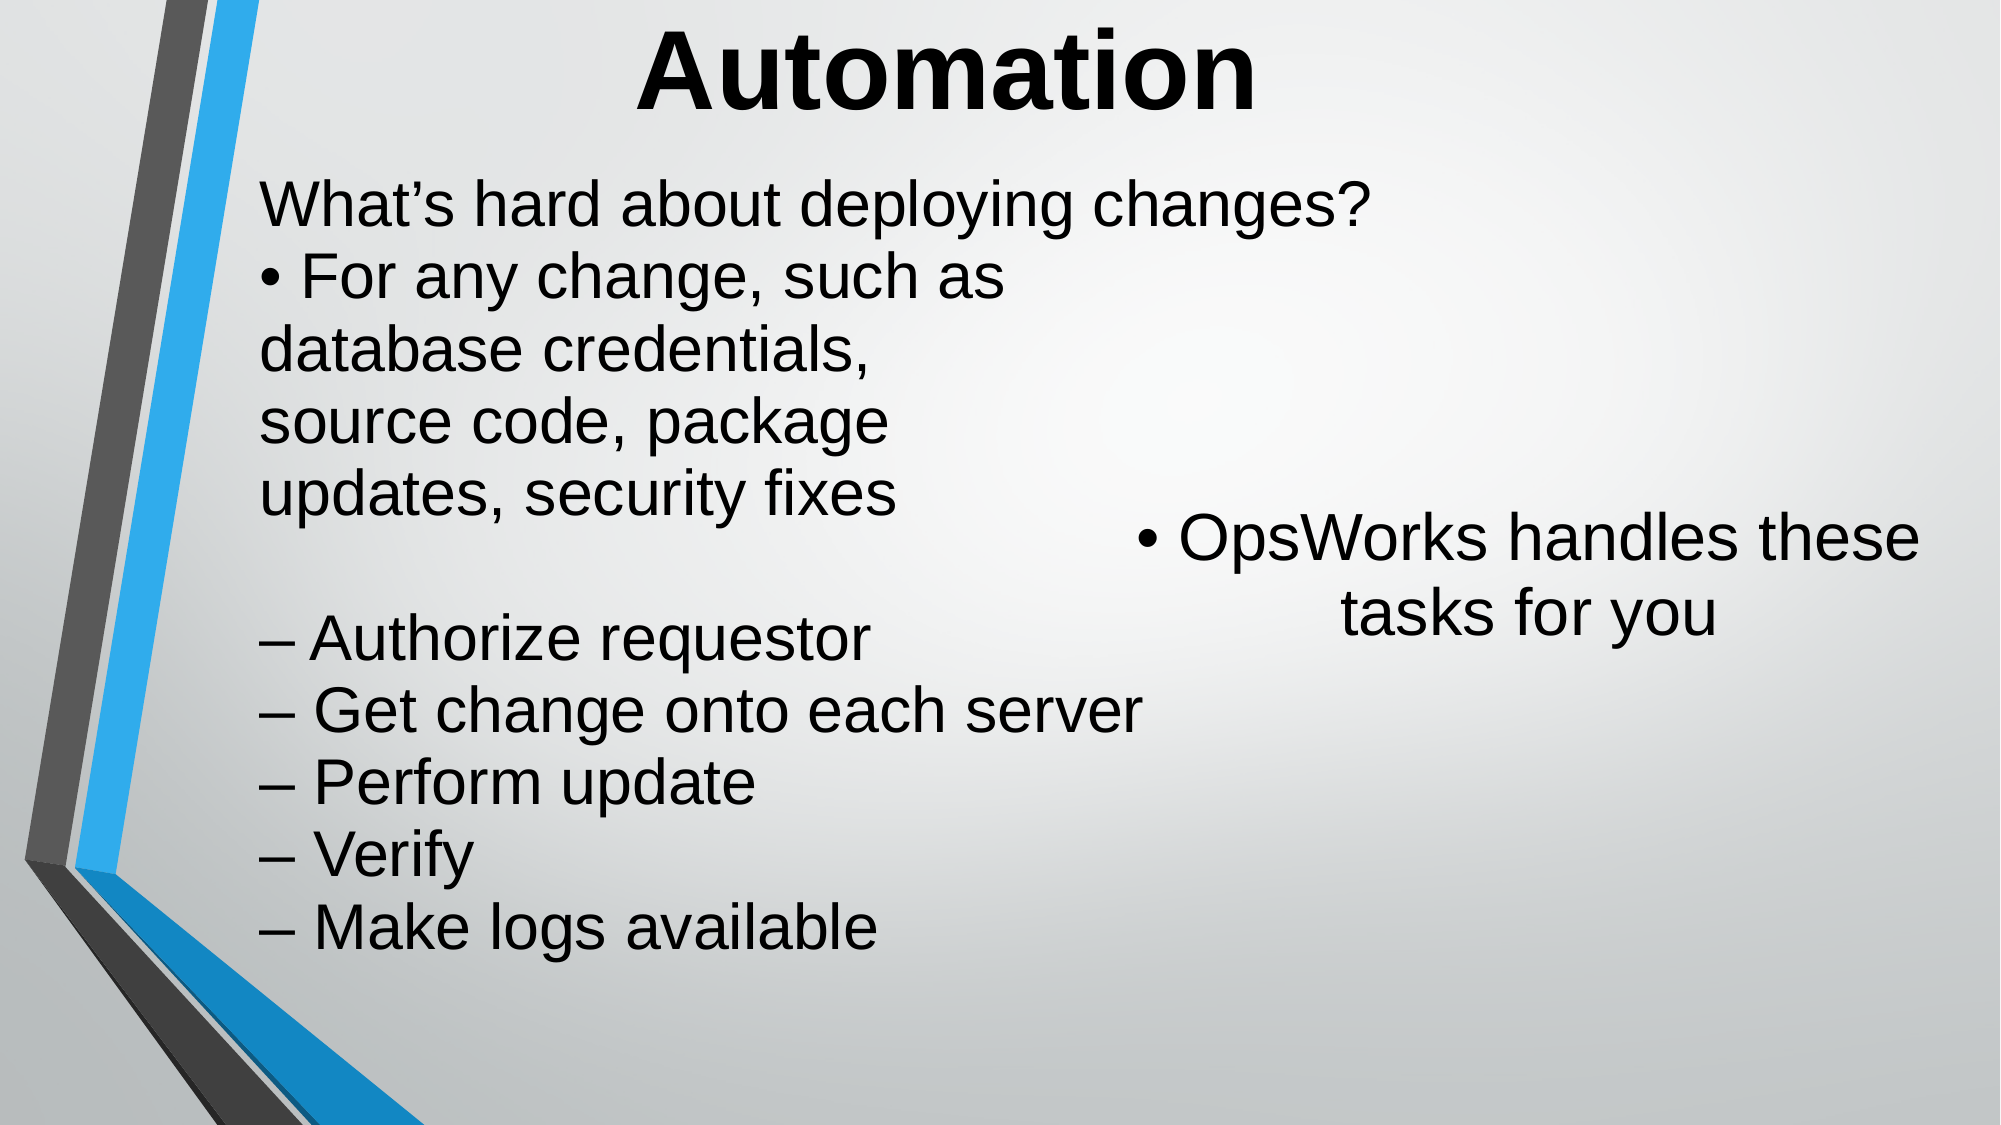

Automation
# What’s hard about deploying changes? • For any change, such as database credentials, source code, package updates, security fixes – Authorize requestor – Get change onto each server – Perform update – Verify – Make logs available
• OpsWorks handles these
tasks for you